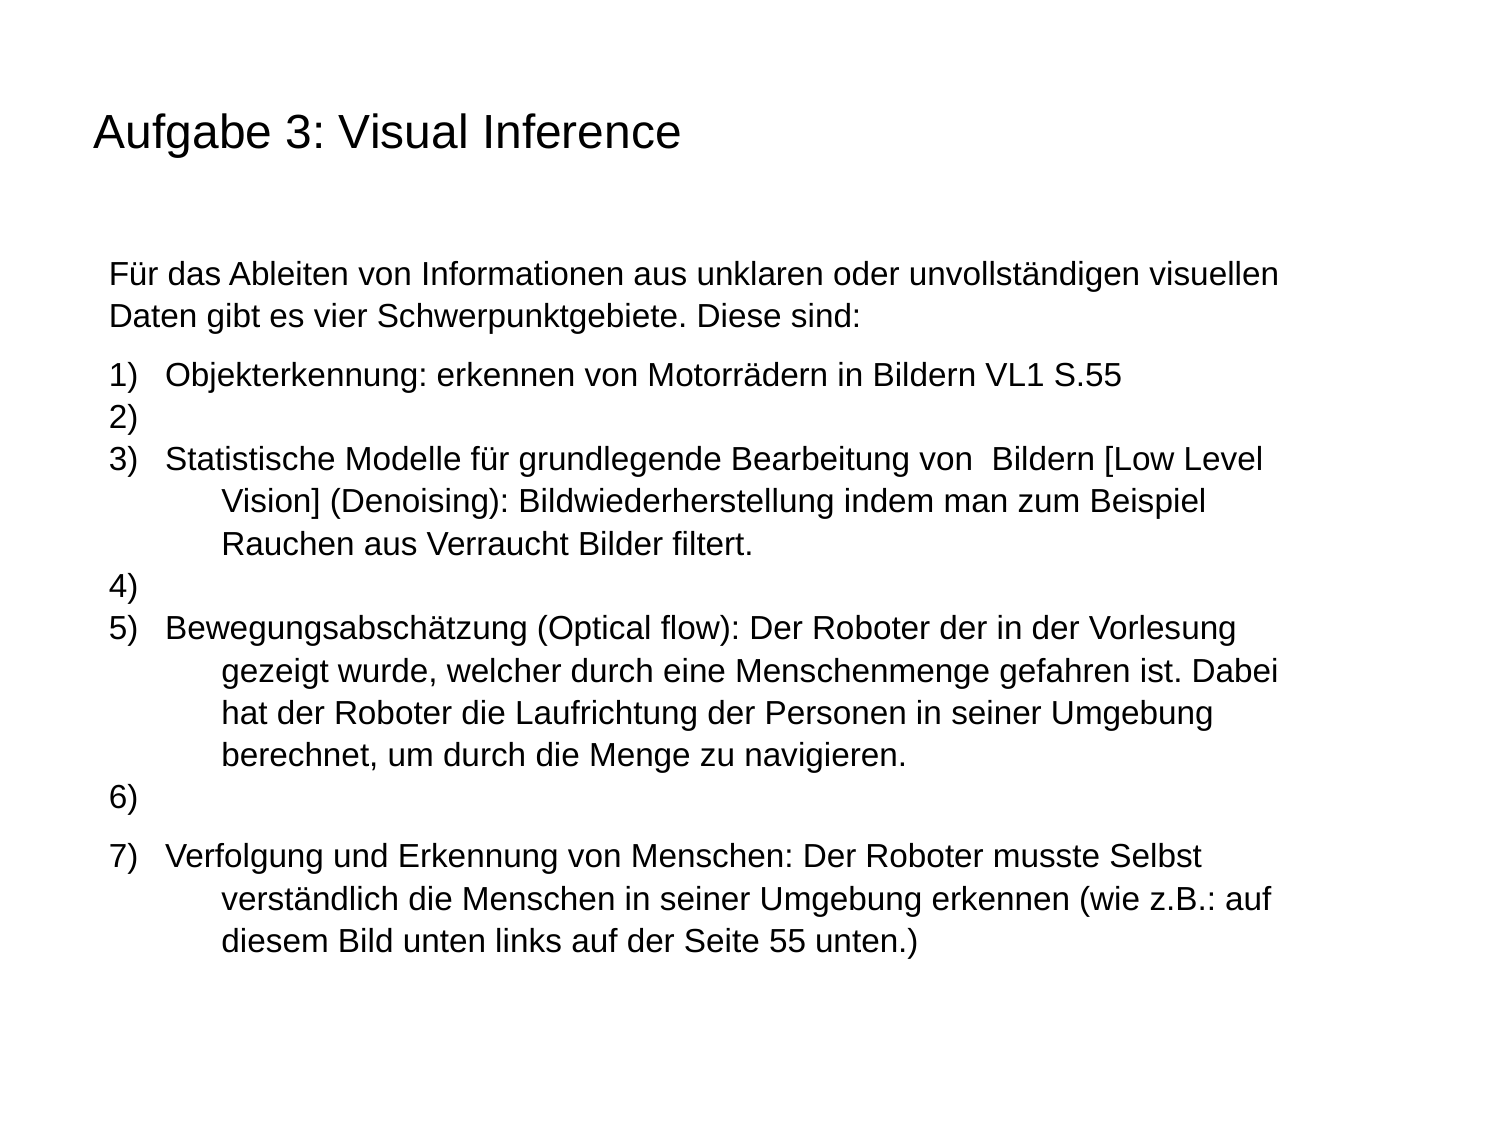

Aufgabe 3: Visual Inference
Für das Ableiten von Informationen aus unklaren oder unvollständigen visuellen Daten gibt es vier Schwerpunktgebiete. Diese sind:
Objekterkennung: erkennen von Motorrädern in Bildern VL1 S.55
Statistische Modelle für grundlegende Bearbeitung von Bildern [Low Level Vision] (Denoising): Bildwiederherstellung indem man zum Beispiel Rauchen aus Verraucht Bilder filtert.
Bewegungsabschätzung (Optical flow): Der Roboter der in der Vorlesung gezeigt wurde, welcher durch eine Menschenmenge gefahren ist. Dabei hat der Roboter die Laufrichtung der Personen in seiner Umgebung berechnet, um durch die Menge zu navigieren.
Verfolgung und Erkennung von Menschen: Der Roboter musste Selbst verständlich die Menschen in seiner Umgebung erkennen (wie z.B.: auf diesem Bild unten links auf der Seite 55 unten.)